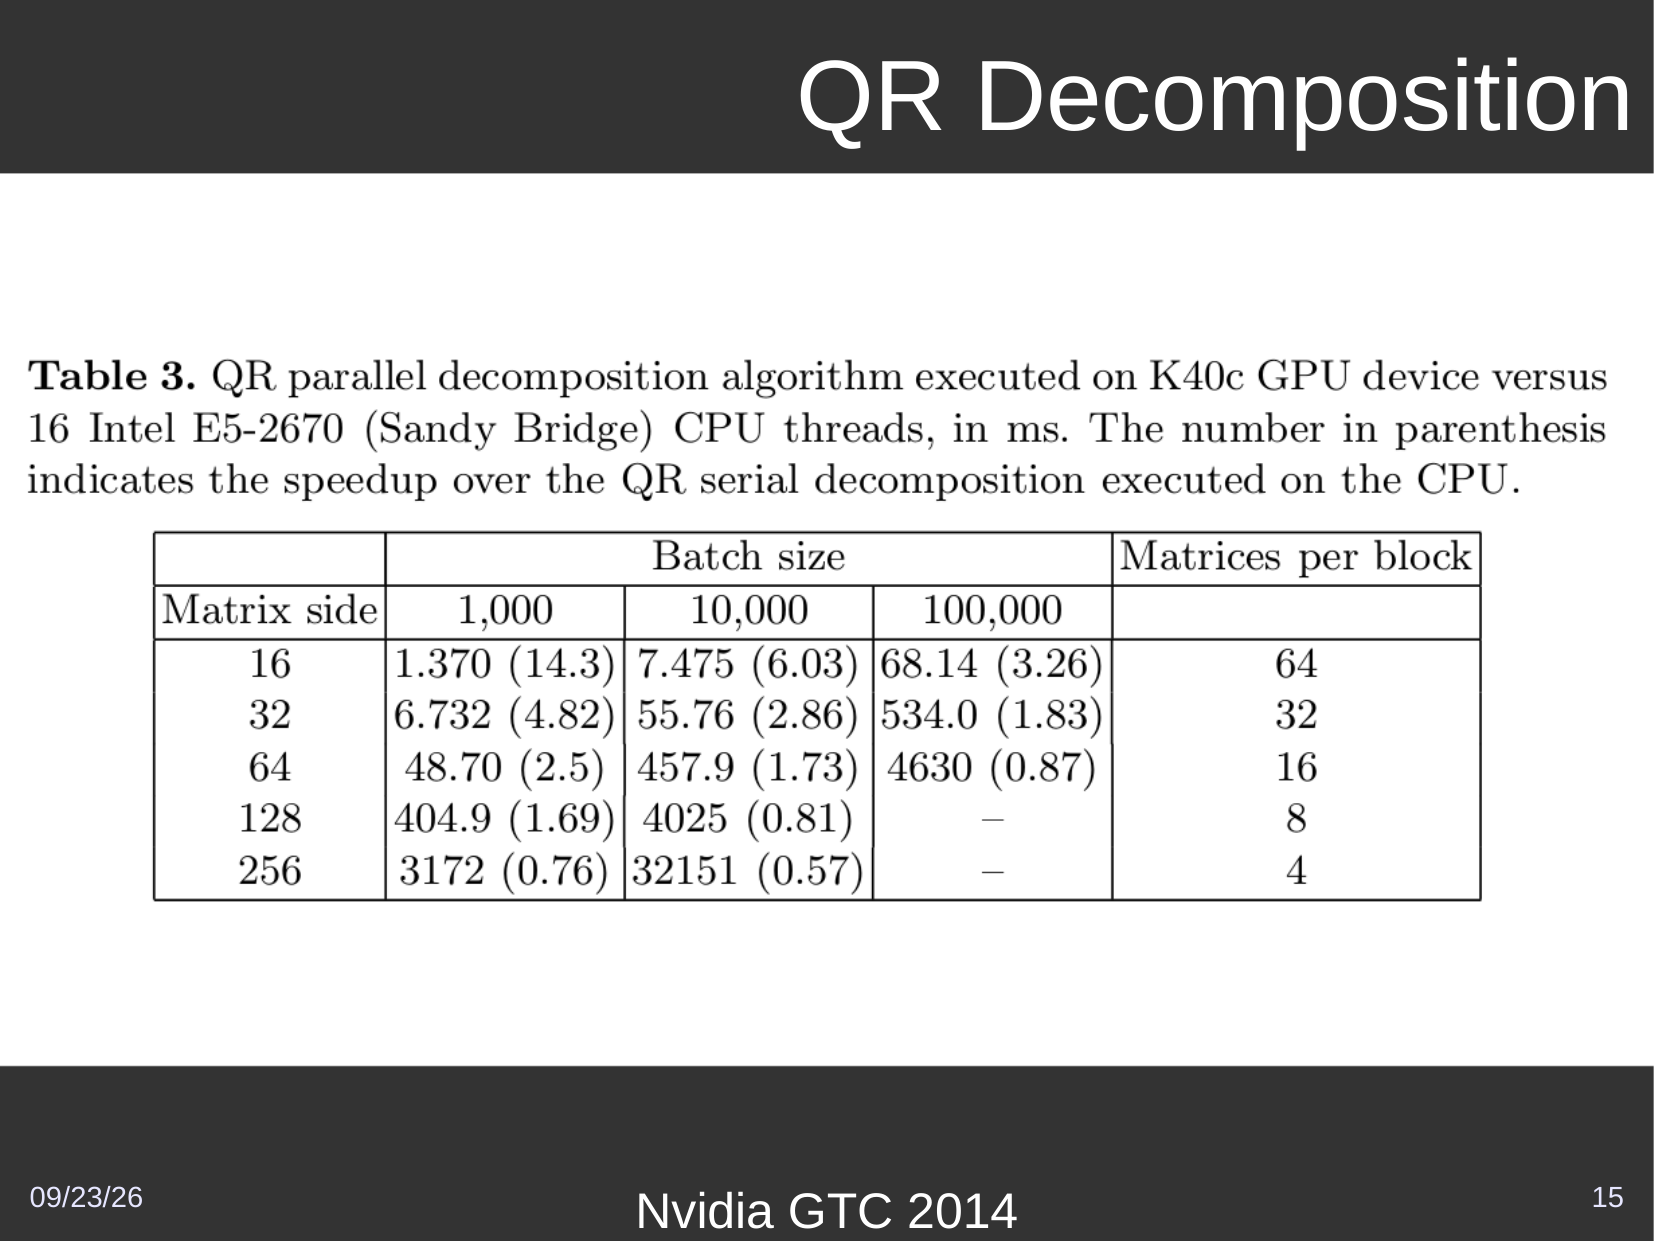

# QR Decomposition
15
Nvidia GTC 2014